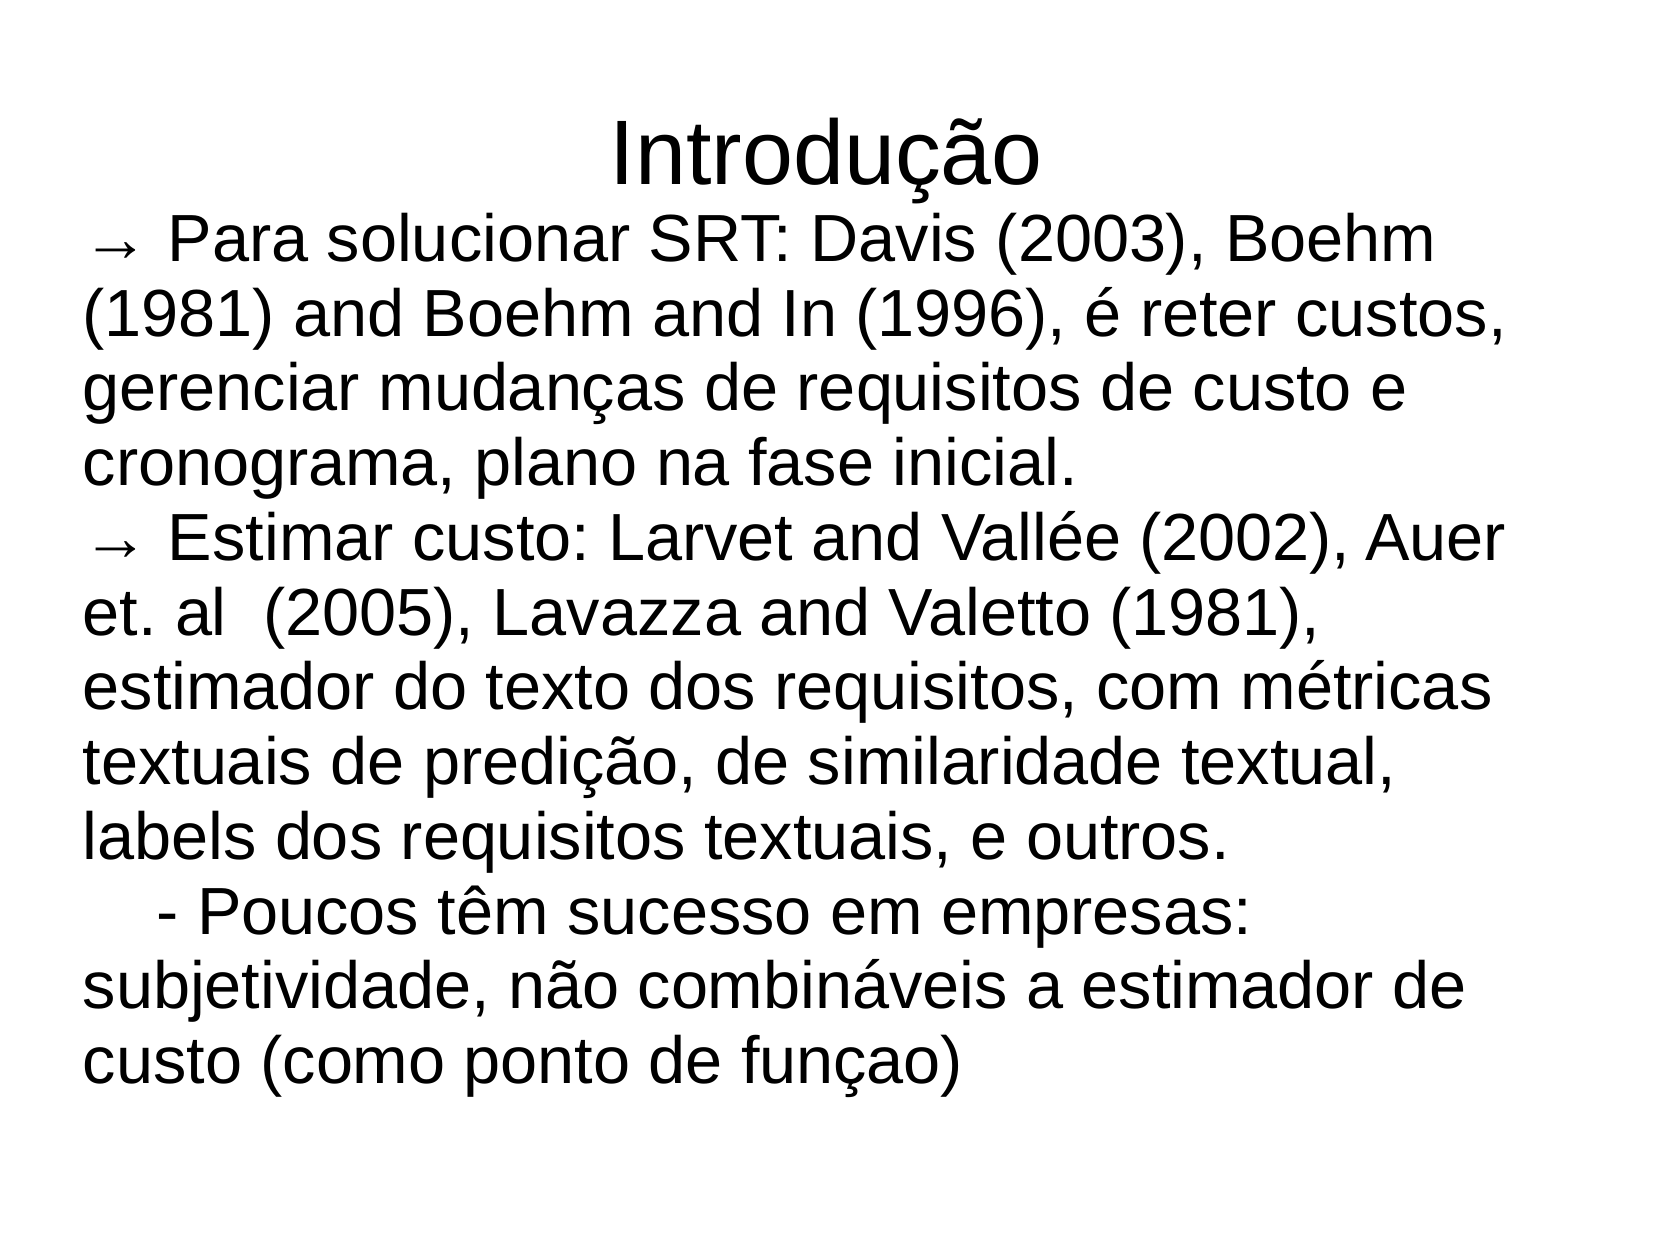

# Introdução
→ Para solucionar SRT: Davis (2003), Boehm (1981) and Boehm and In (1996), é reter custos, gerenciar mudanças de requisitos de custo e cronograma, plano na fase inicial.
→ Estimar custo: Larvet and Vallée (2002), Auer et. al (2005), Lavazza and Valetto (1981), estimador do texto dos requisitos, com métricas textuais de predição, de similaridade textual, labels dos requisitos textuais, e outros.
	- Poucos têm sucesso em empresas: subjetividade, não combináveis a estimador de custo (como ponto de funçao)